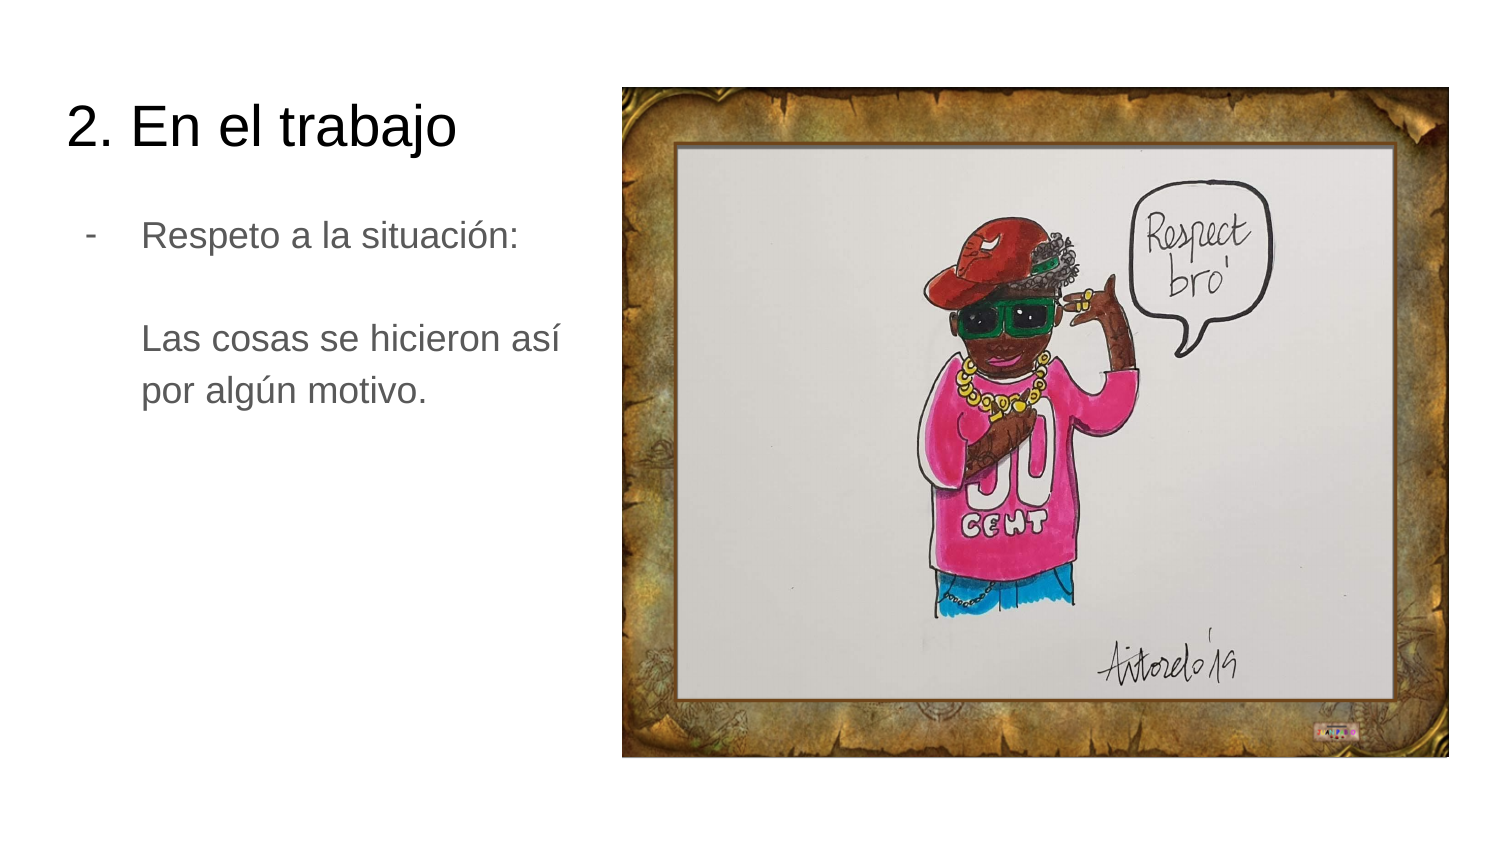

# 2. En el trabajo
Respeto a la situación:
Las cosas se hicieron así
por algún motivo.